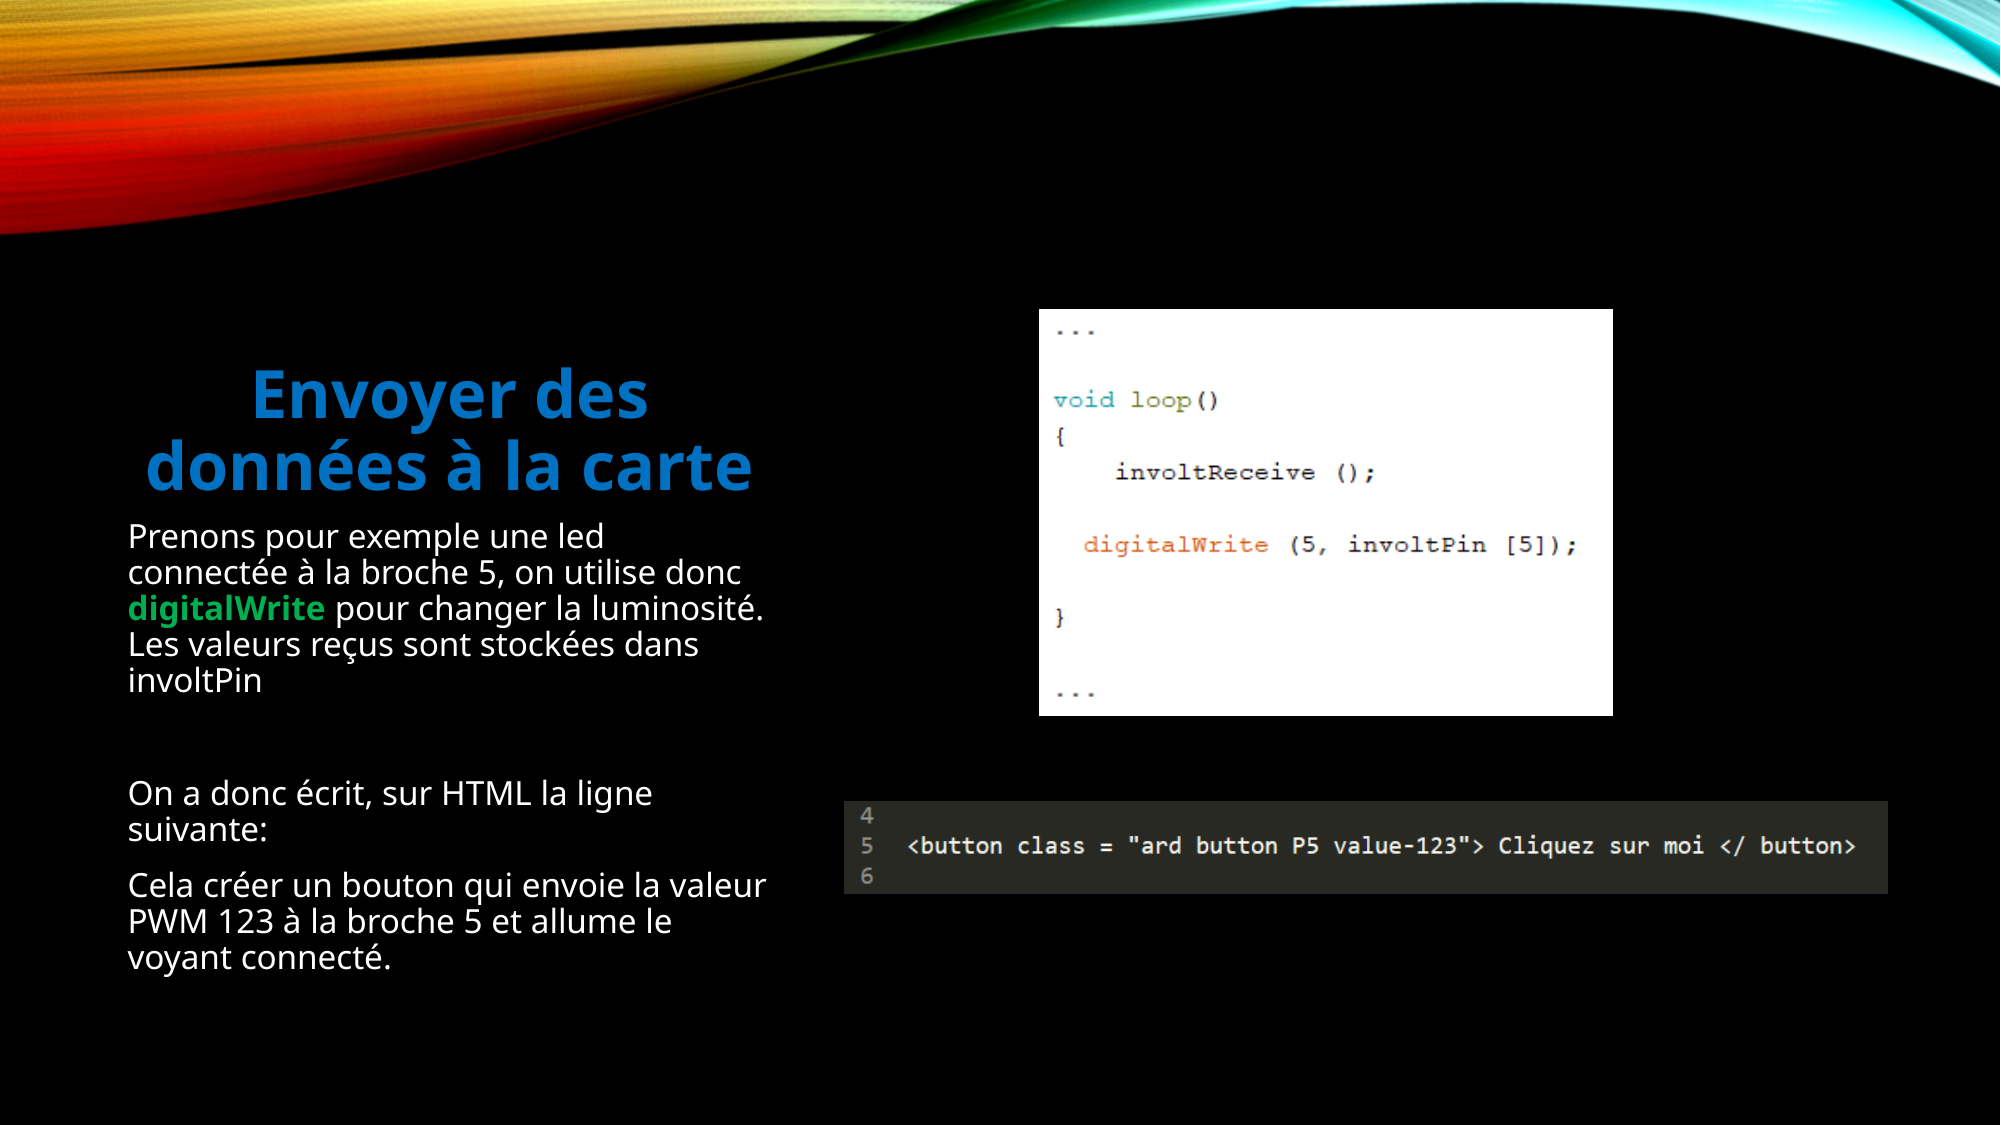

# Envoyer des données à la carte
Prenons pour exemple une led connectée à la broche 5, on utilise donc digitalWrite pour changer la luminosité. Les valeurs reçus sont stockées dans involtPin
On a donc écrit, sur HTML la ligne suivante:
Cela créer un bouton qui envoie la valeur PWM 123 à la broche 5 et allume le voyant connecté.